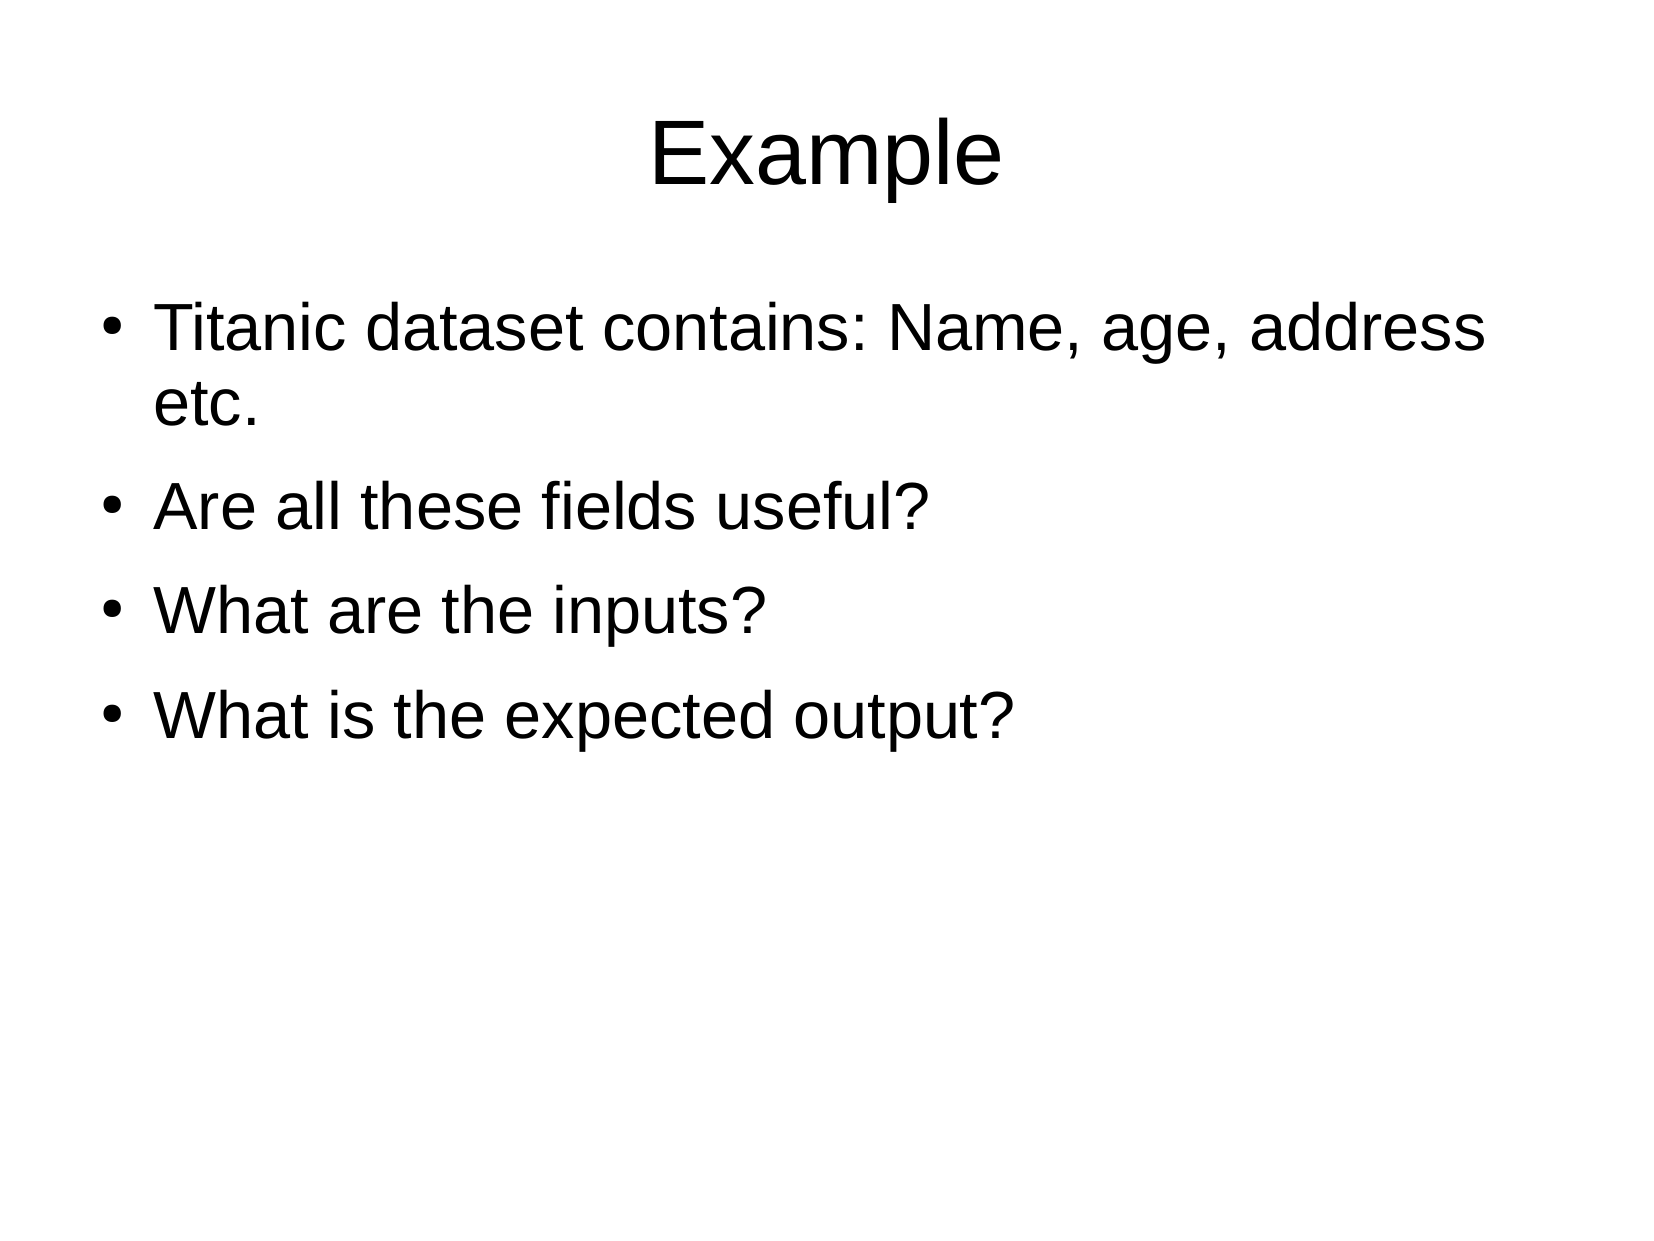

# Example
Titanic dataset contains: Name, age, address etc.
Are all these fields useful?
What are the inputs?
What is the expected output?